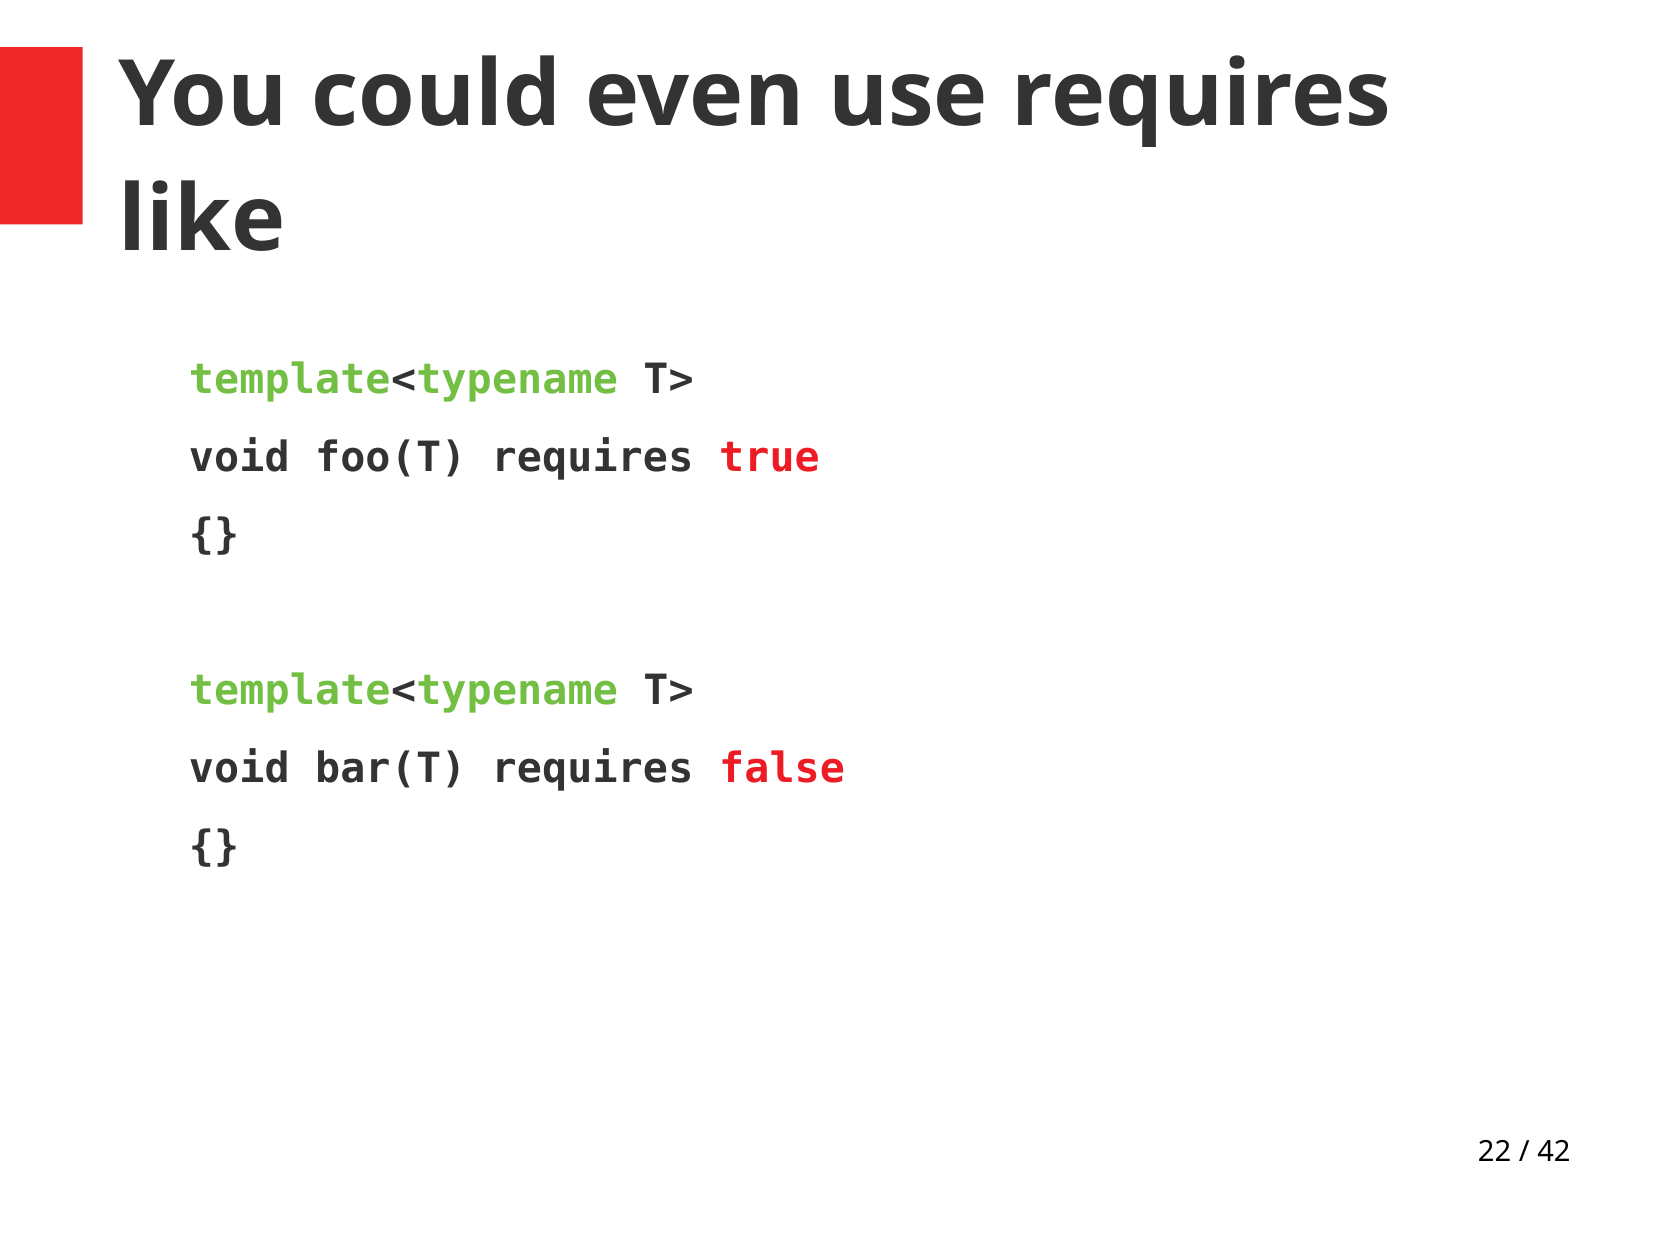

# You could even use requires like
template<typename T>
void foo(T) requires true
{}
template<typename T>
void bar(T) requires false
{}
22